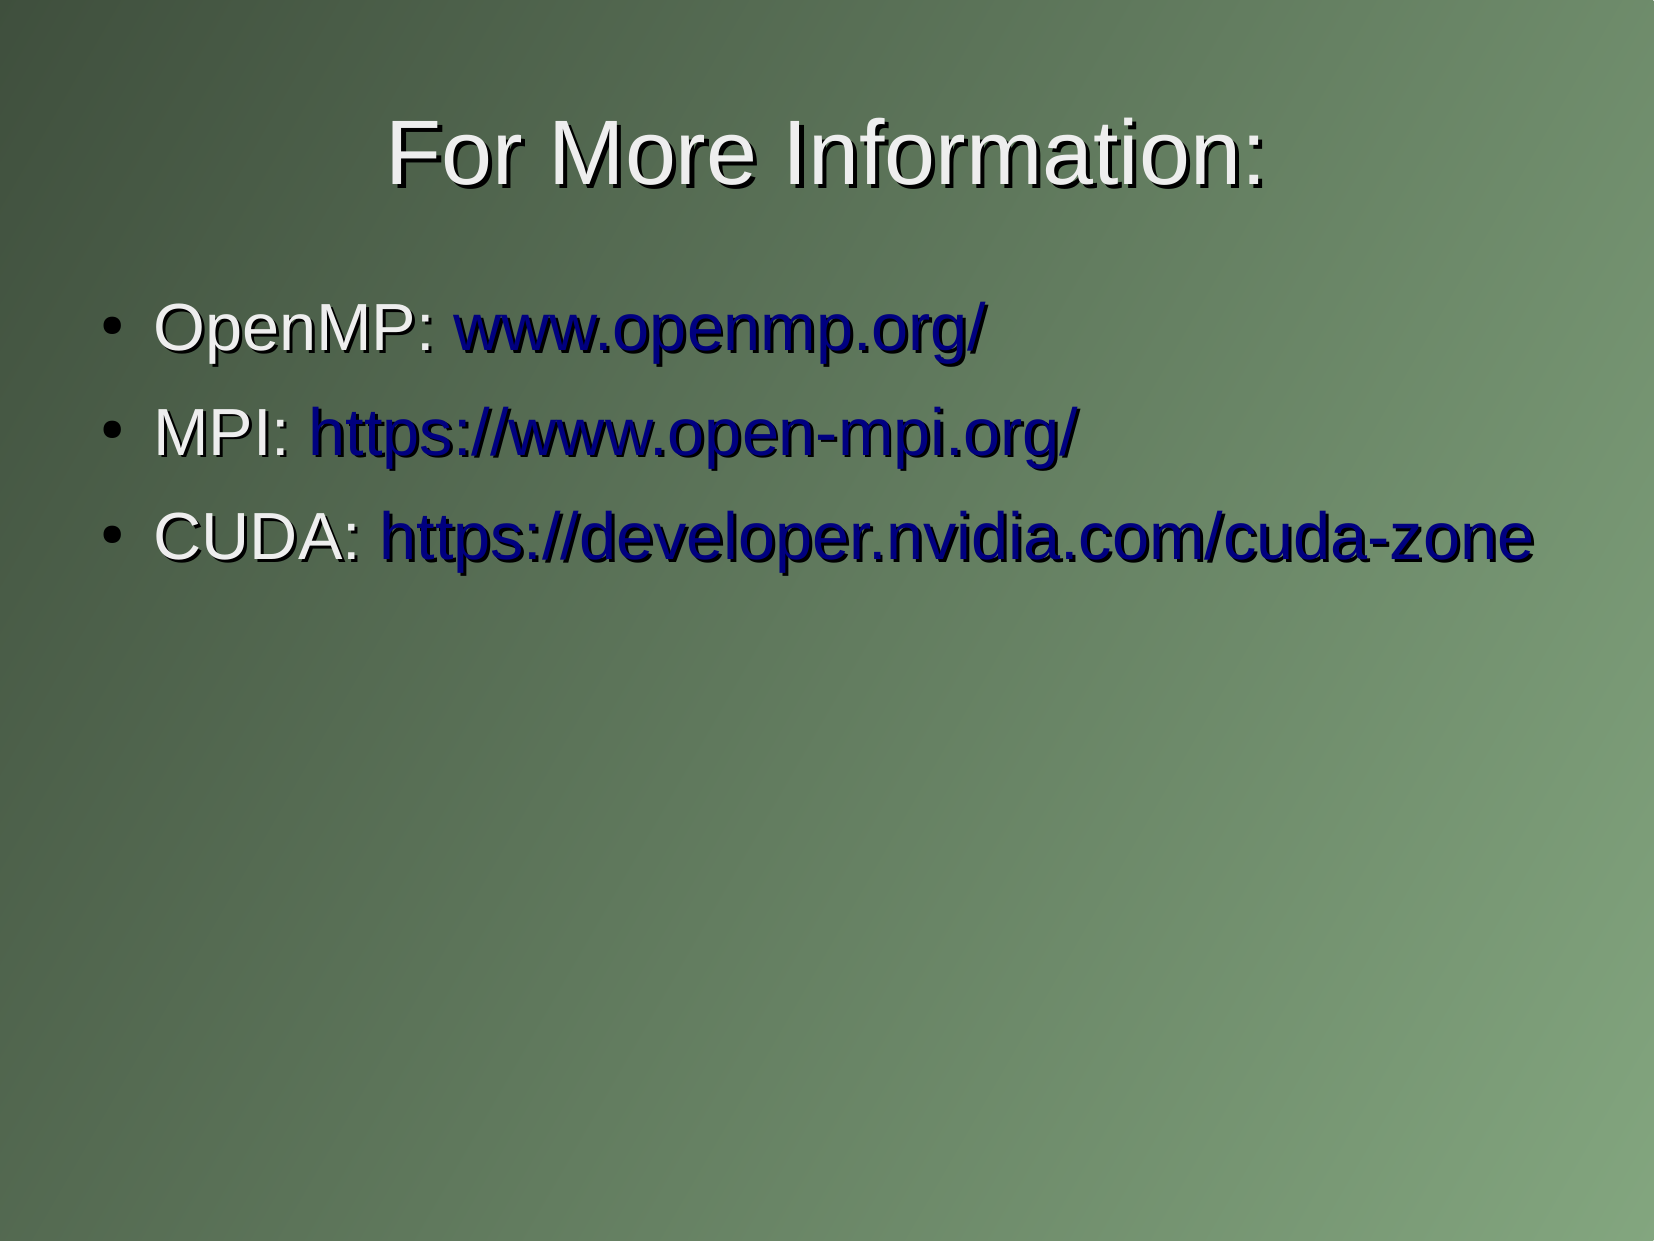

# For More Information:
OpenMP: www.openmp.org/
MPI: https://www.open-mpi.org/
CUDA: https://developer.nvidia.com/cuda-zone